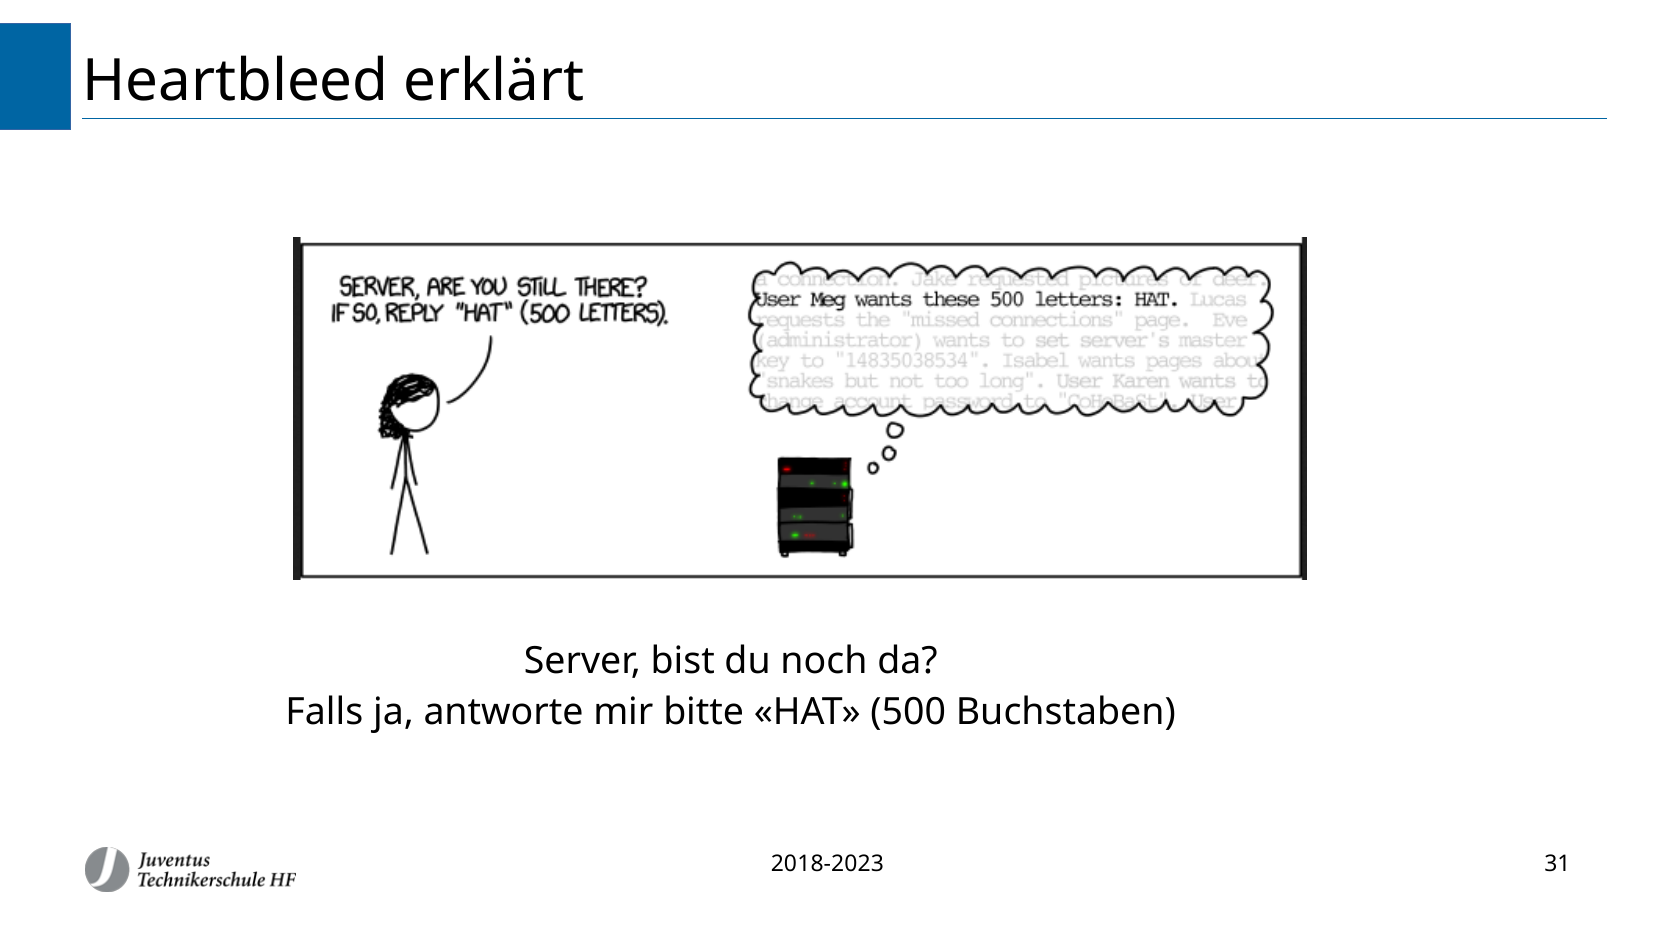

# Heartbleed erklärt
 Server, bist du noch da?
 Falls ja, antworte mir bitte «HAT» (500 Buchstaben)
2018-2023
31